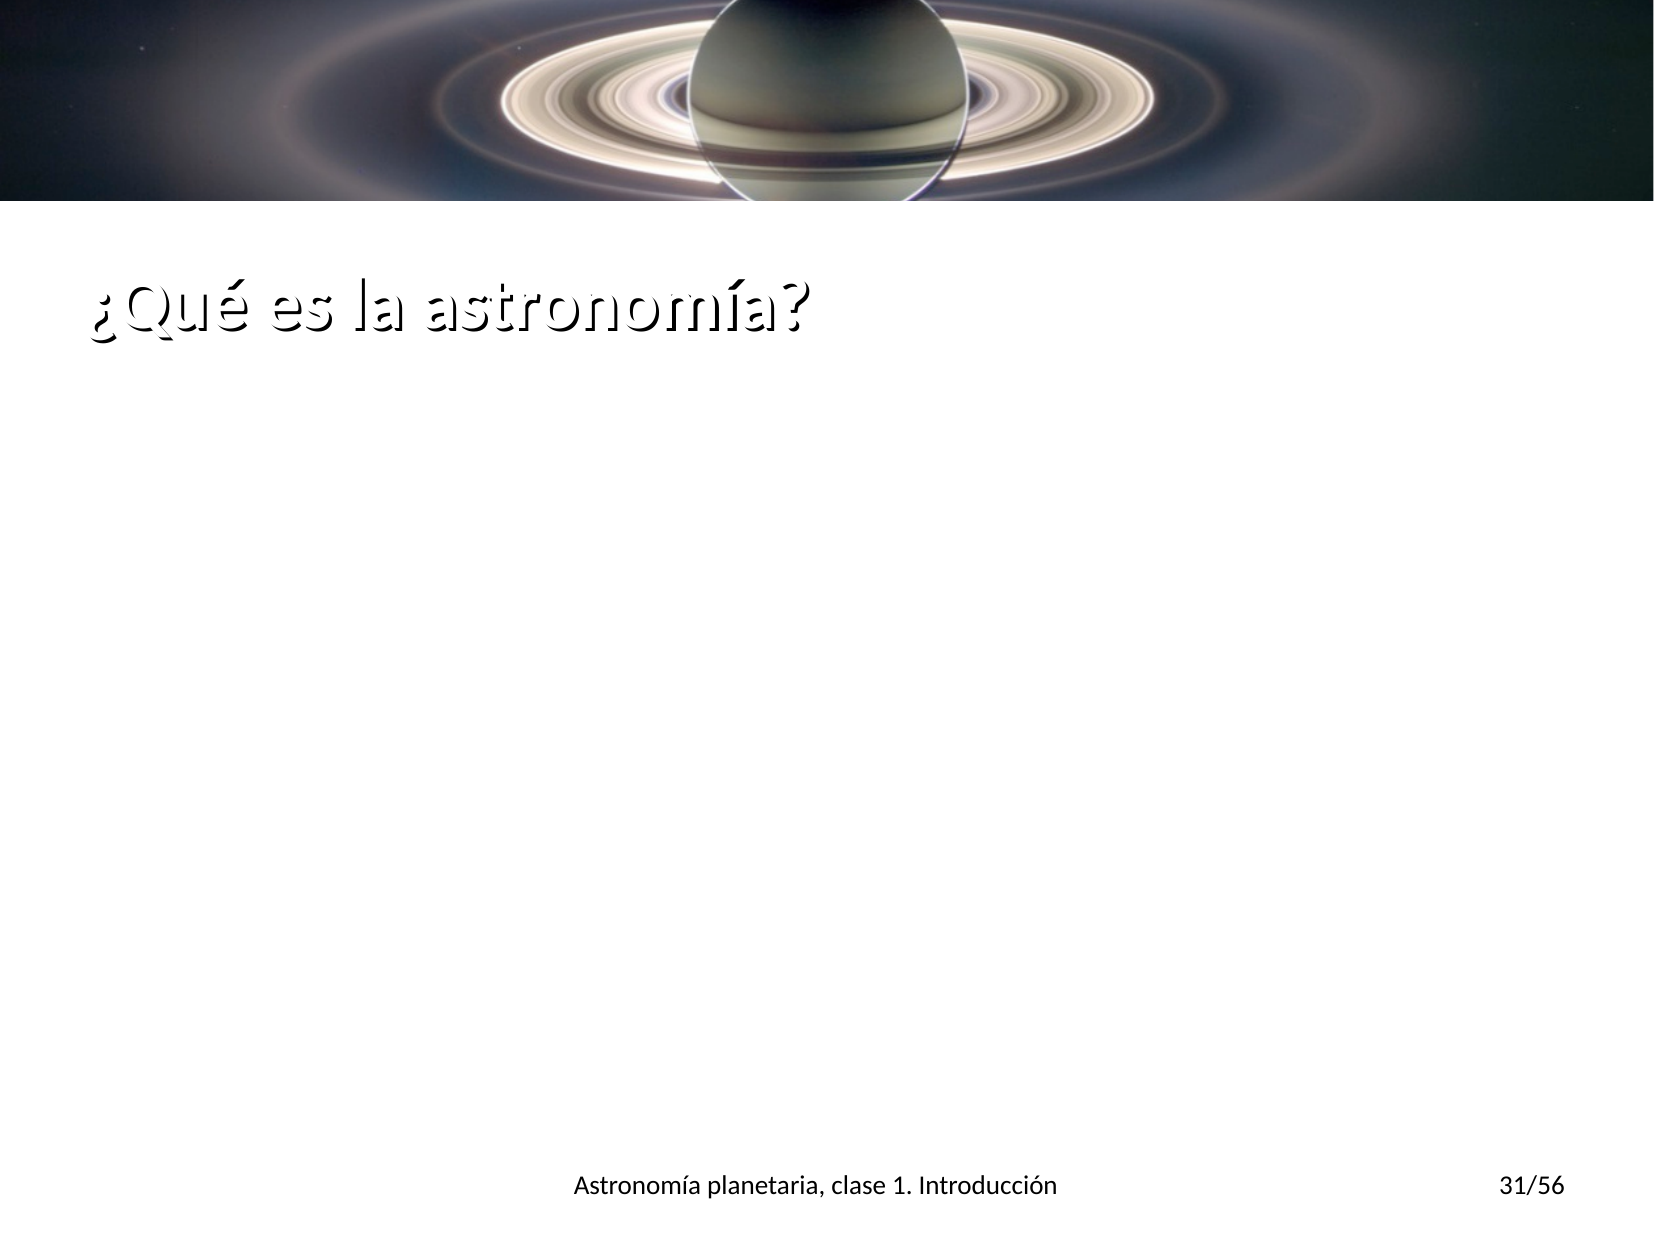

# ¿Qué es la astronomía?
Astronomía planetaria, clase 1. Introducción
31